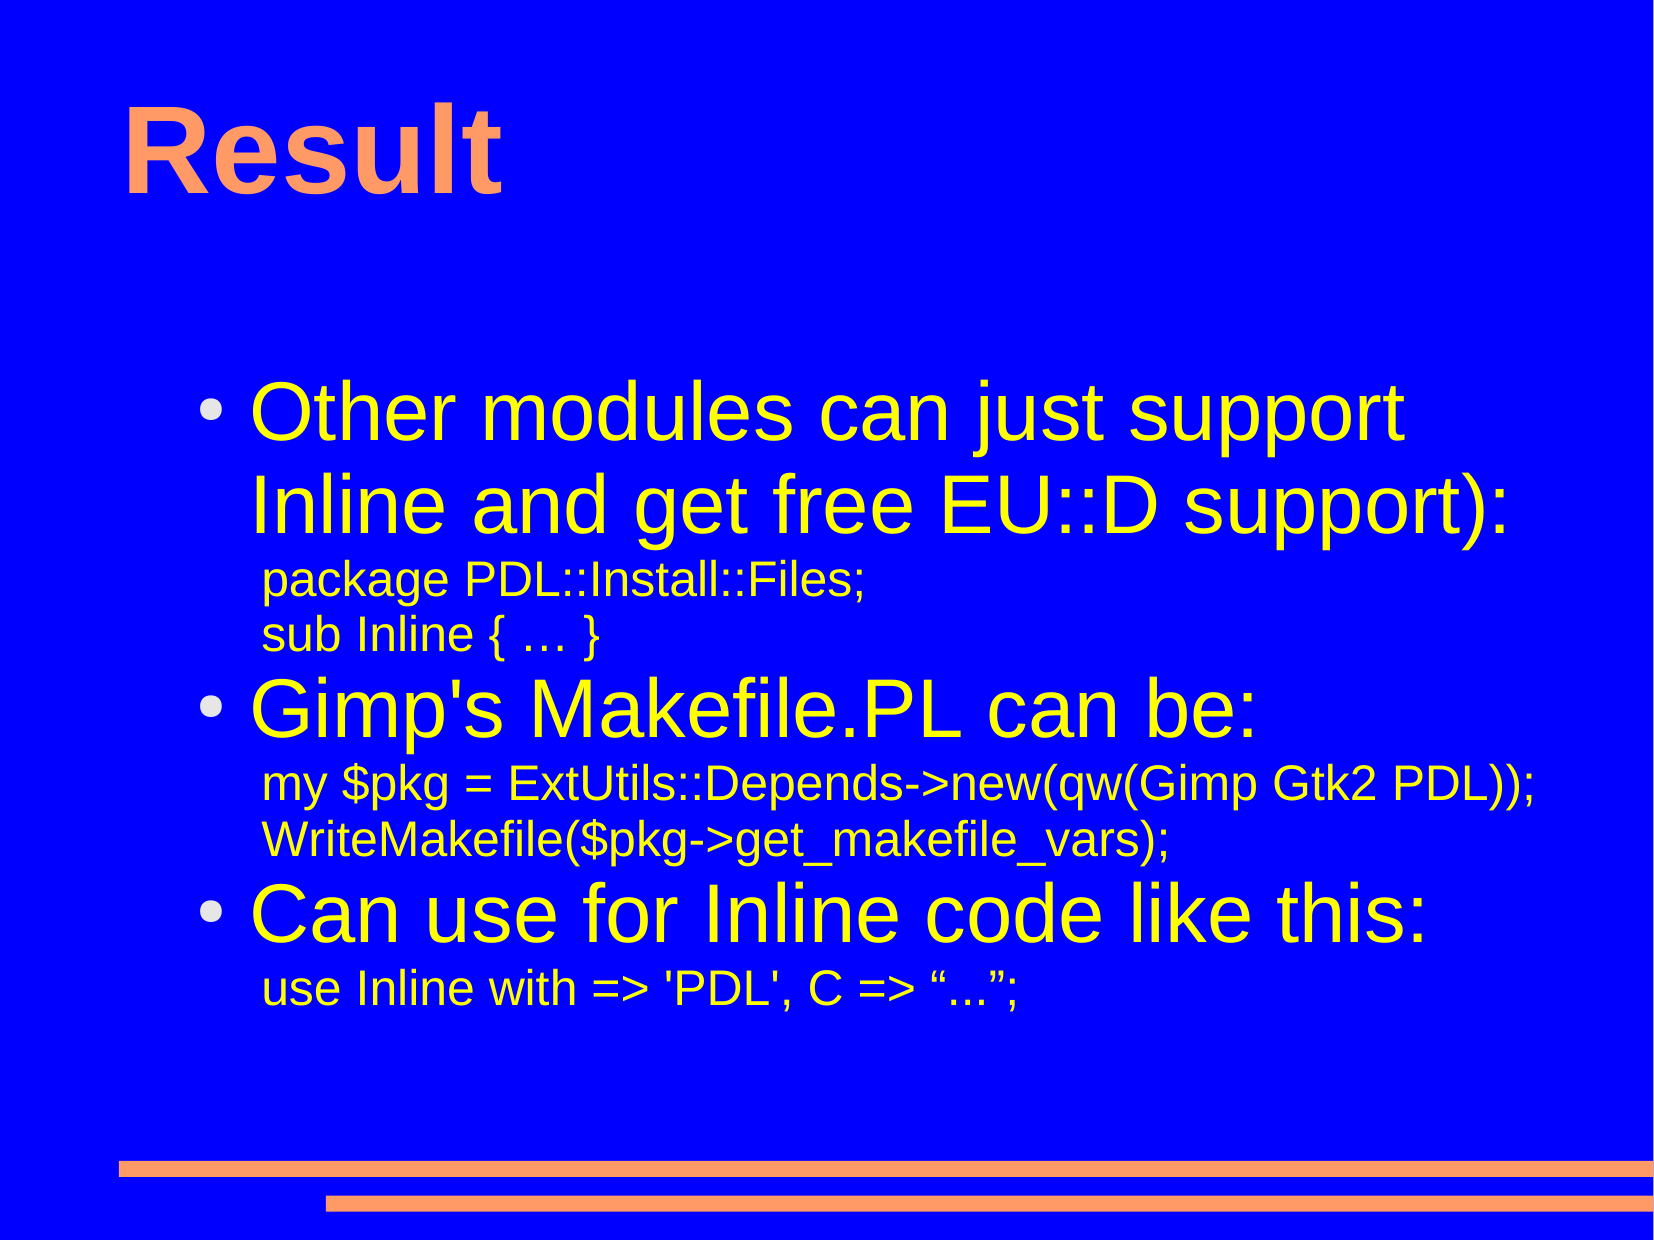

# Result
Other modules can just support Inline and get free EU::D support):
package PDL::Install::Files;
sub Inline { … }
Gimp's Makefile.PL can be:
my $pkg = ExtUtils::Depends->new(qw(Gimp Gtk2 PDL));
WriteMakefile($pkg->get_makefile_vars);
Can use for Inline code like this:
use Inline with => 'PDL', C => “...”;